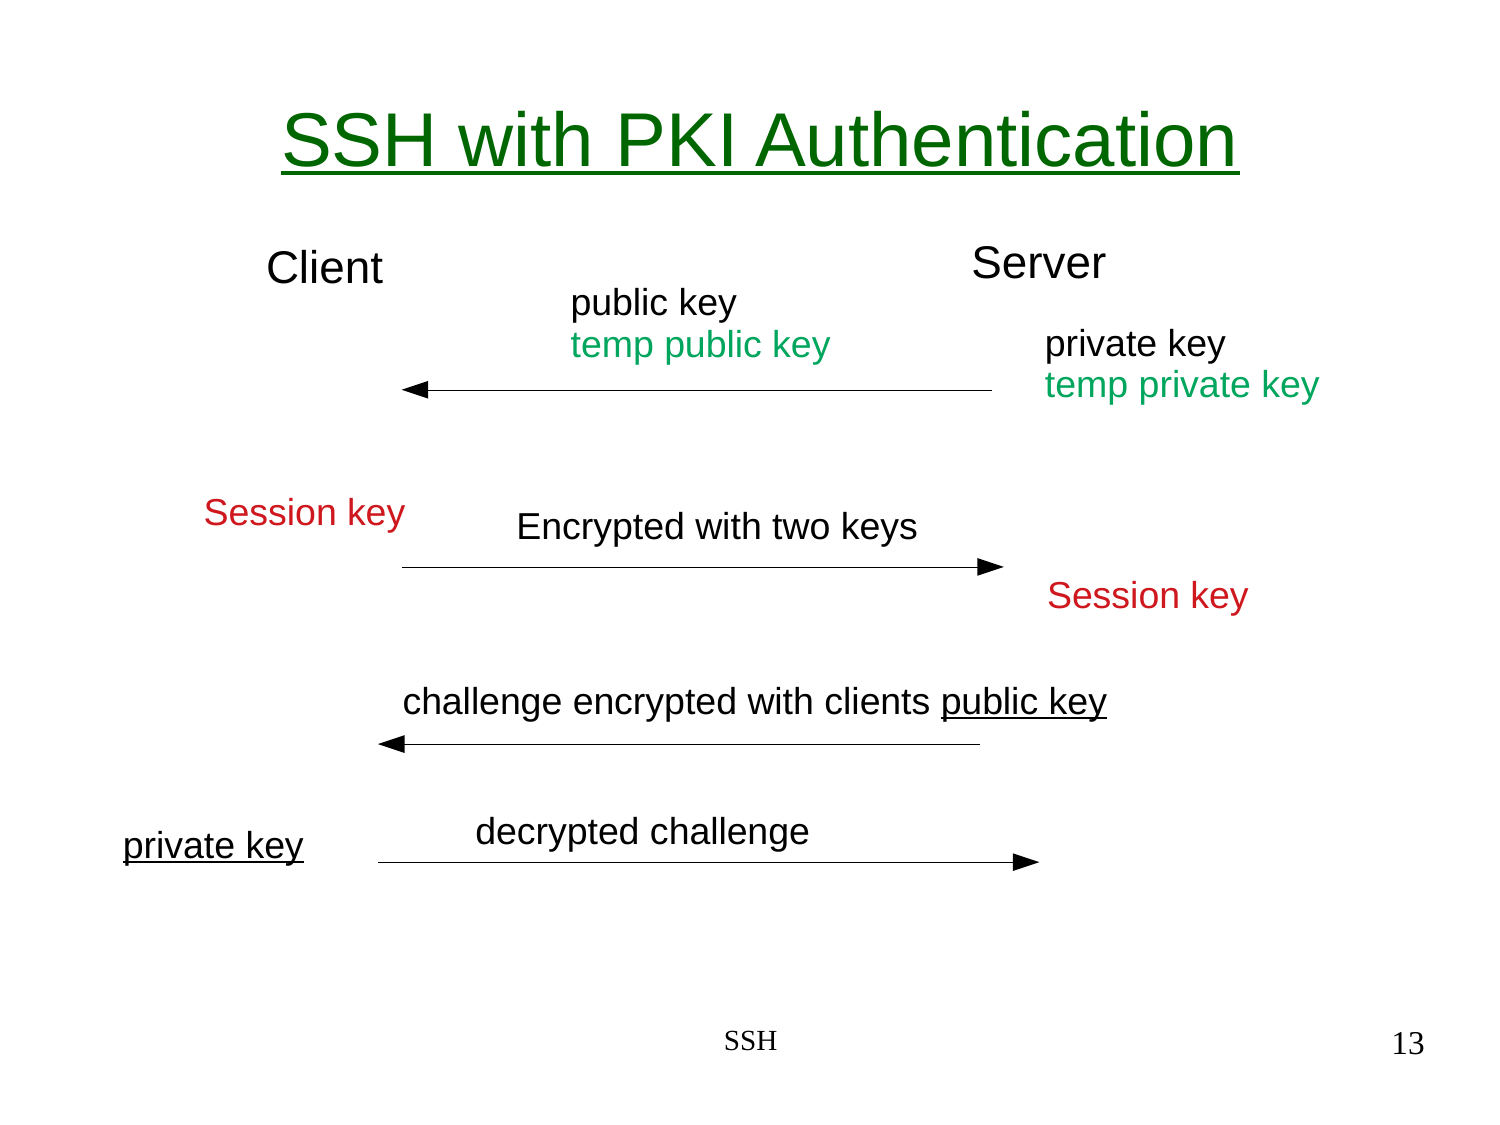

# SSH with PKI Authentication
Server
Client
public key
temp public key
private key
temp private key
Session key
Encrypted with two keys
Session key
challenge encrypted with clients public key
decrypted challenge
private key
SSH
13